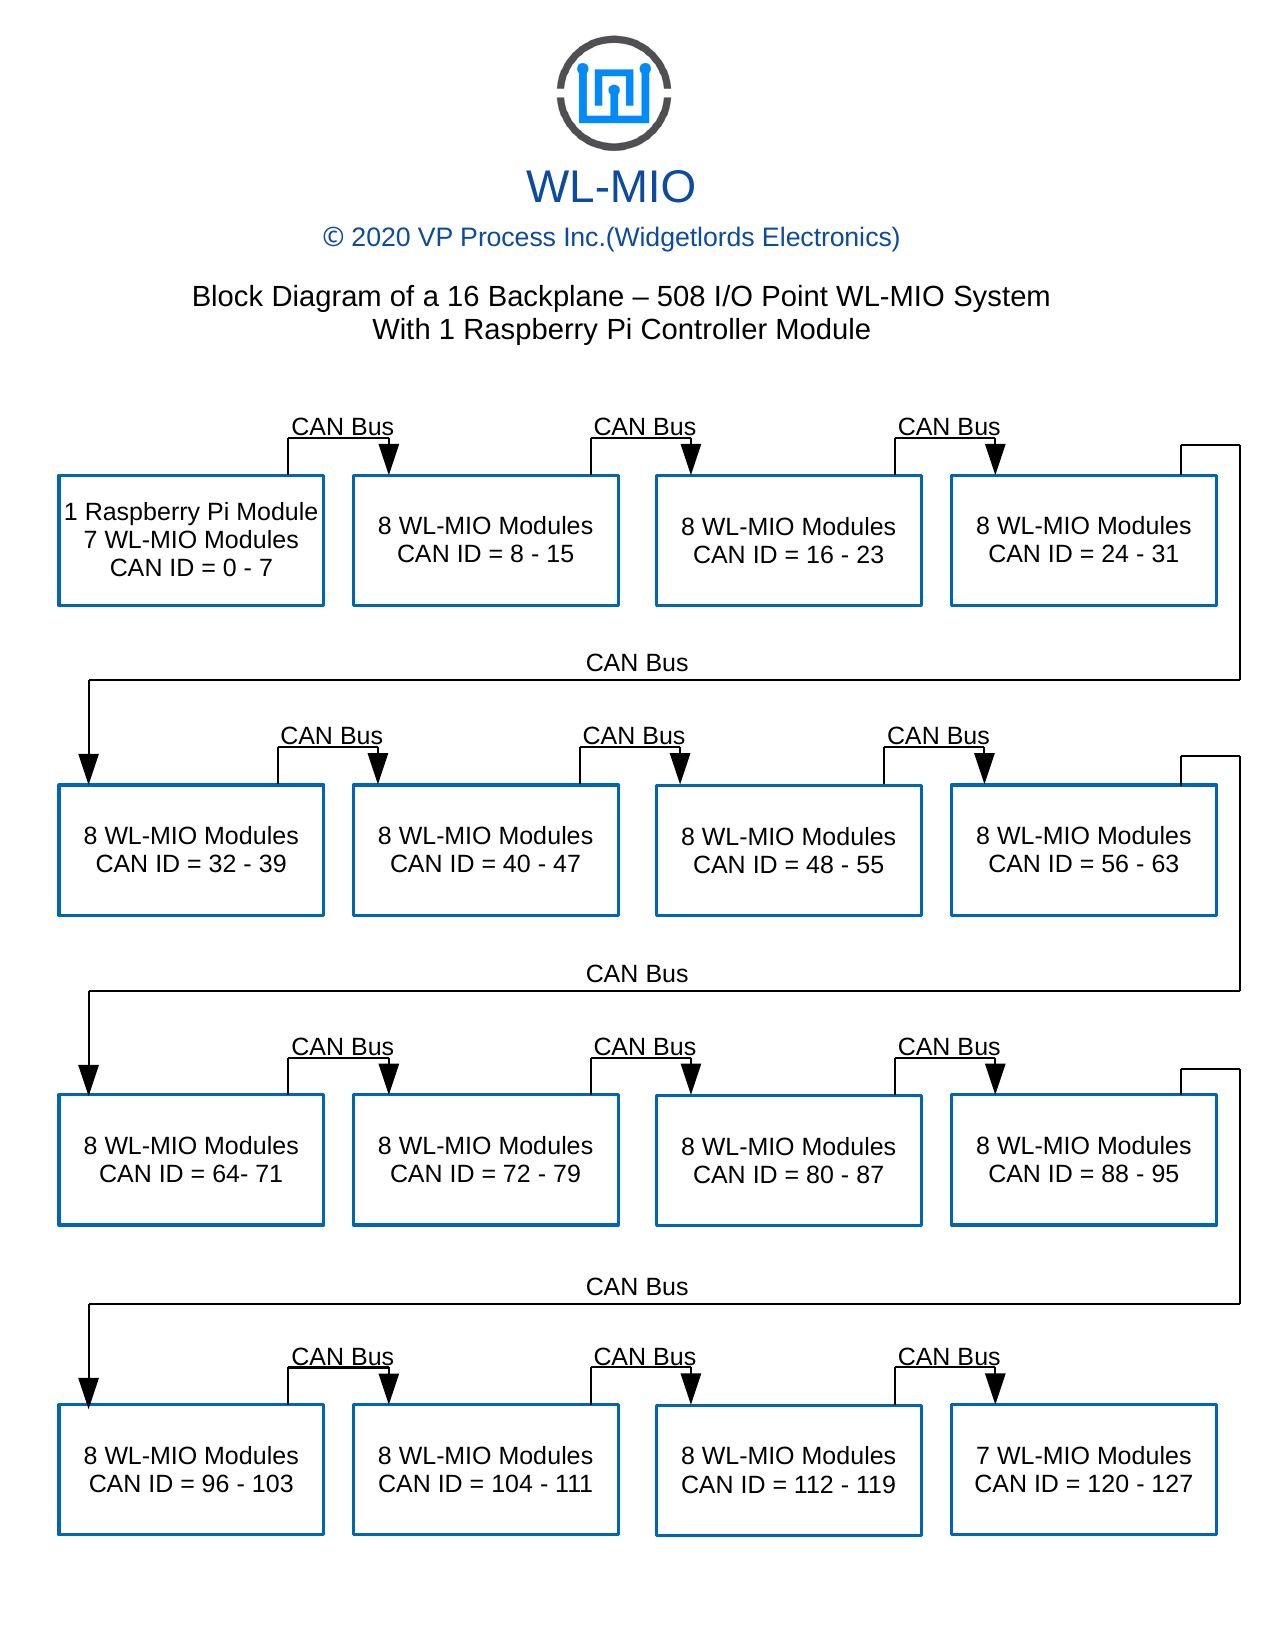

WL-MIO
© 2020 VP Process Inc.(Widgetlords Electronics)
Block Diagram of a 16 Backplane – 508 I/O Point WL-MIO System
With 1 Raspberry Pi Controller Module
CAN Bus
CAN Bus
CAN Bus
1 Raspberry Pi Module
7 WL-MIO Modules
CAN ID = 0 - 7
8 WL-MIO Modules
CAN ID = 8 - 15
8 WL-MIO Modules
CAN ID = 24 - 31
8 WL-MIO Modules
CAN ID = 16 - 23
CAN Bus
CAN Bus
CAN Bus
CAN Bus
8 WL-MIO Modules
CAN ID = 32 - 39
8 WL-MIO Modules
CAN ID = 40 - 47
8 WL-MIO Modules
CAN ID = 56 - 63
8 WL-MIO Modules
CAN ID = 48 - 55
CAN Bus
CAN Bus
CAN Bus
CAN Bus
8 WL-MIO Modules
CAN ID = 64- 71
8 WL-MIO Modules
CAN ID = 72 - 79
8 WL-MIO Modules
CAN ID = 88 - 95
8 WL-MIO Modules
CAN ID = 80 - 87
CAN Bus
CAN Bus
CAN Bus
CAN Bus
8 WL-MIO Modules
CAN ID = 96 - 103
8 WL-MIO Modules
CAN ID = 104 - 111
7 WL-MIO Modules
CAN ID = 120 - 127
8 WL-MIO Modules
CAN ID = 112 - 119